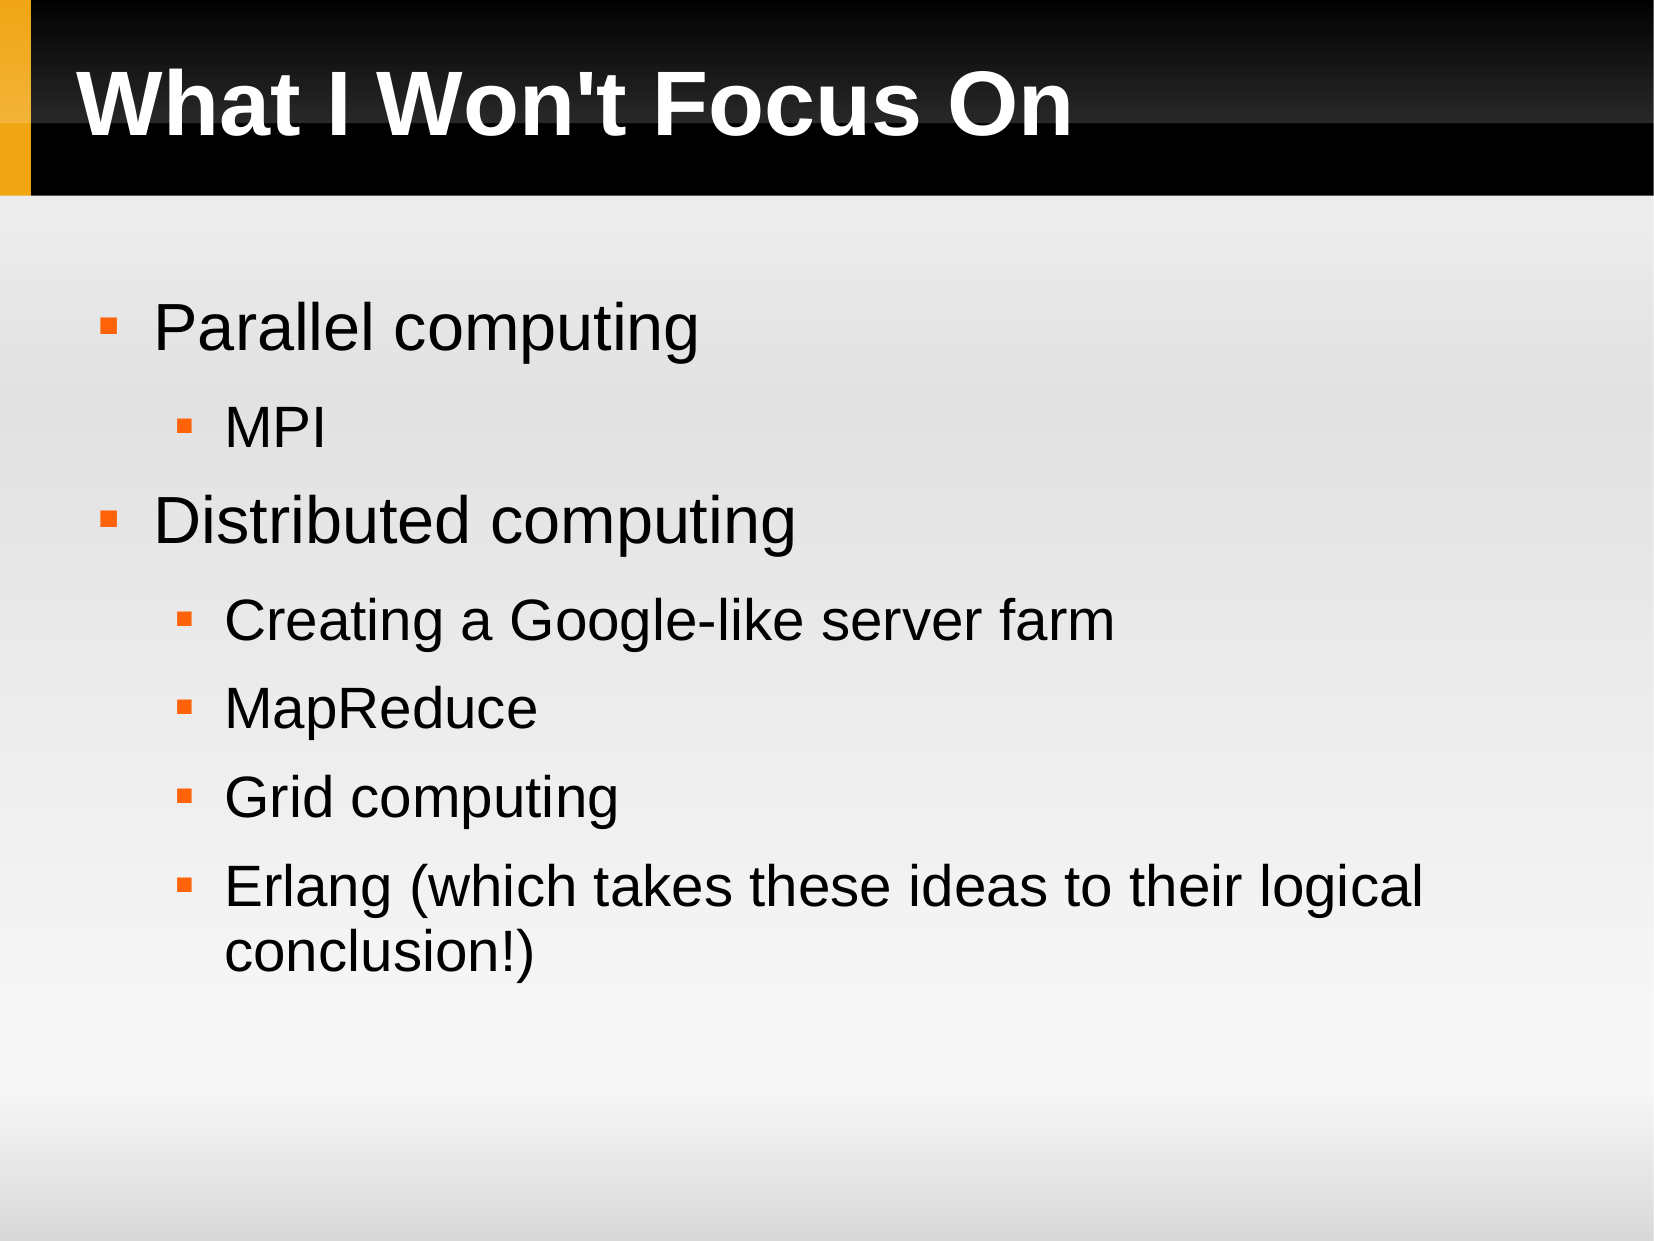

# What I Won't Focus On
Parallel computing
MPI
Distributed computing
Creating a Google-like server farm
MapReduce
Grid computing
Erlang (which takes these ideas to their logical conclusion!)